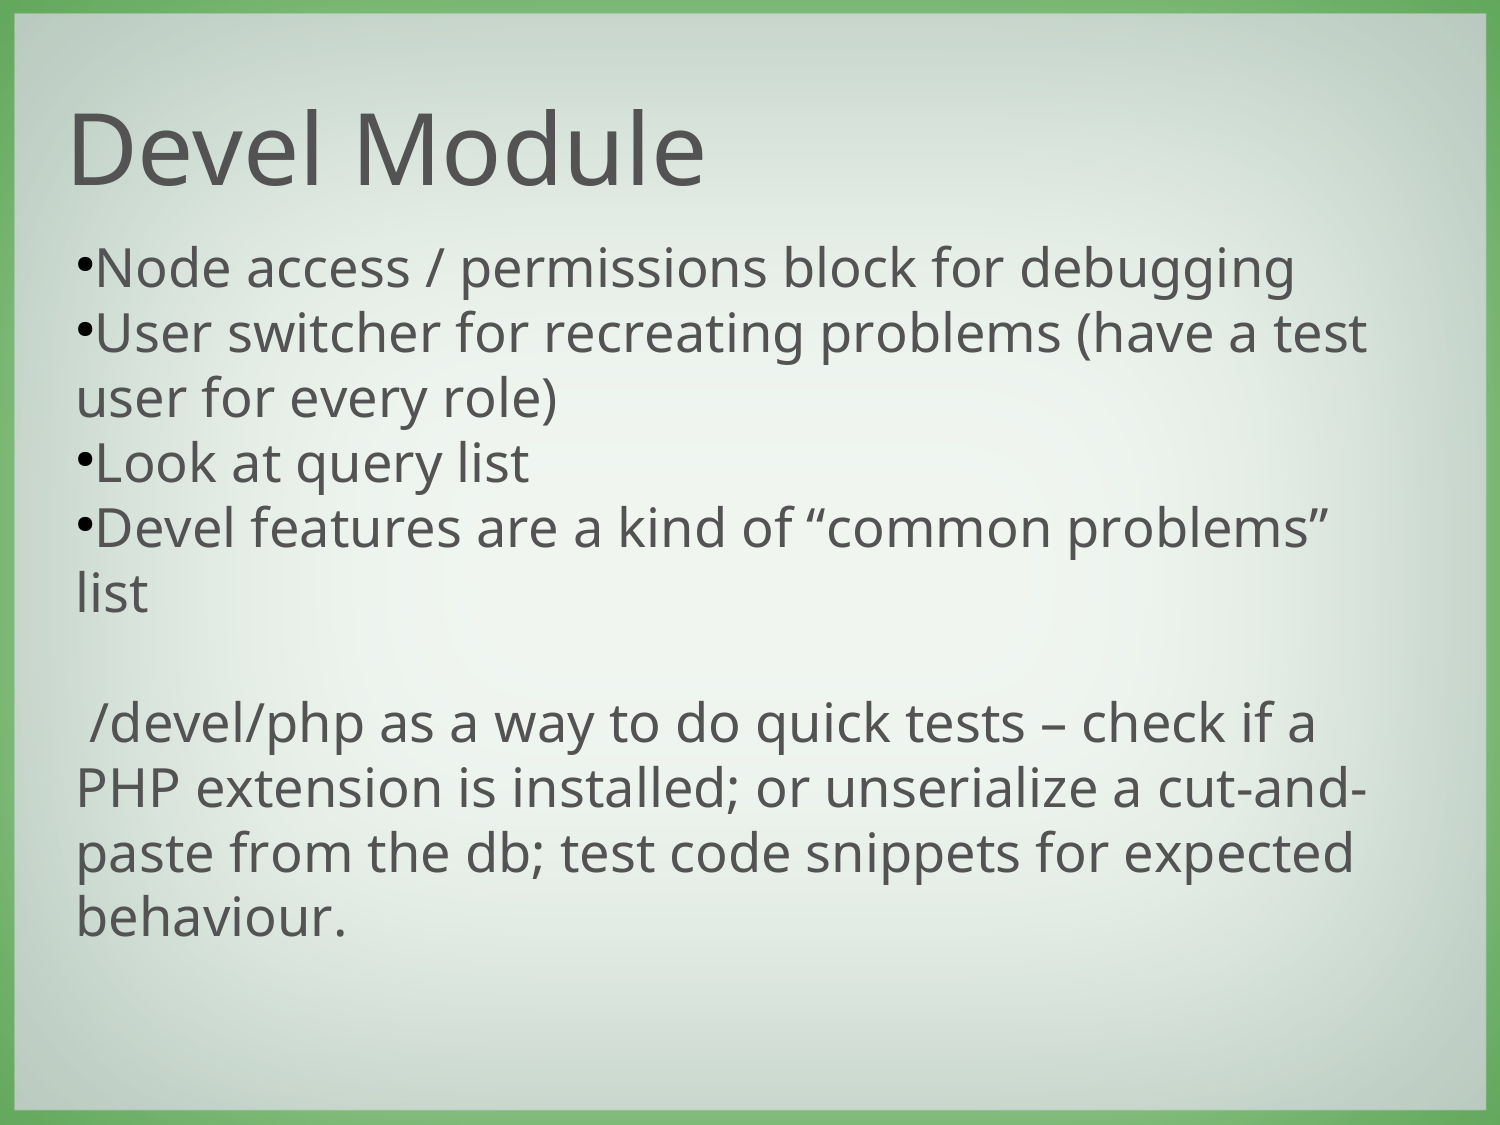

# Devel Module
Node access / permissions block for debugging
User switcher for recreating problems (have a test user for every role)
Look at query list
Devel features are a kind of “common problems” list
 /devel/php as a way to do quick tests – check if a PHP extension is installed; or unserialize a cut-and-paste from the db; test code snippets for expected behaviour.